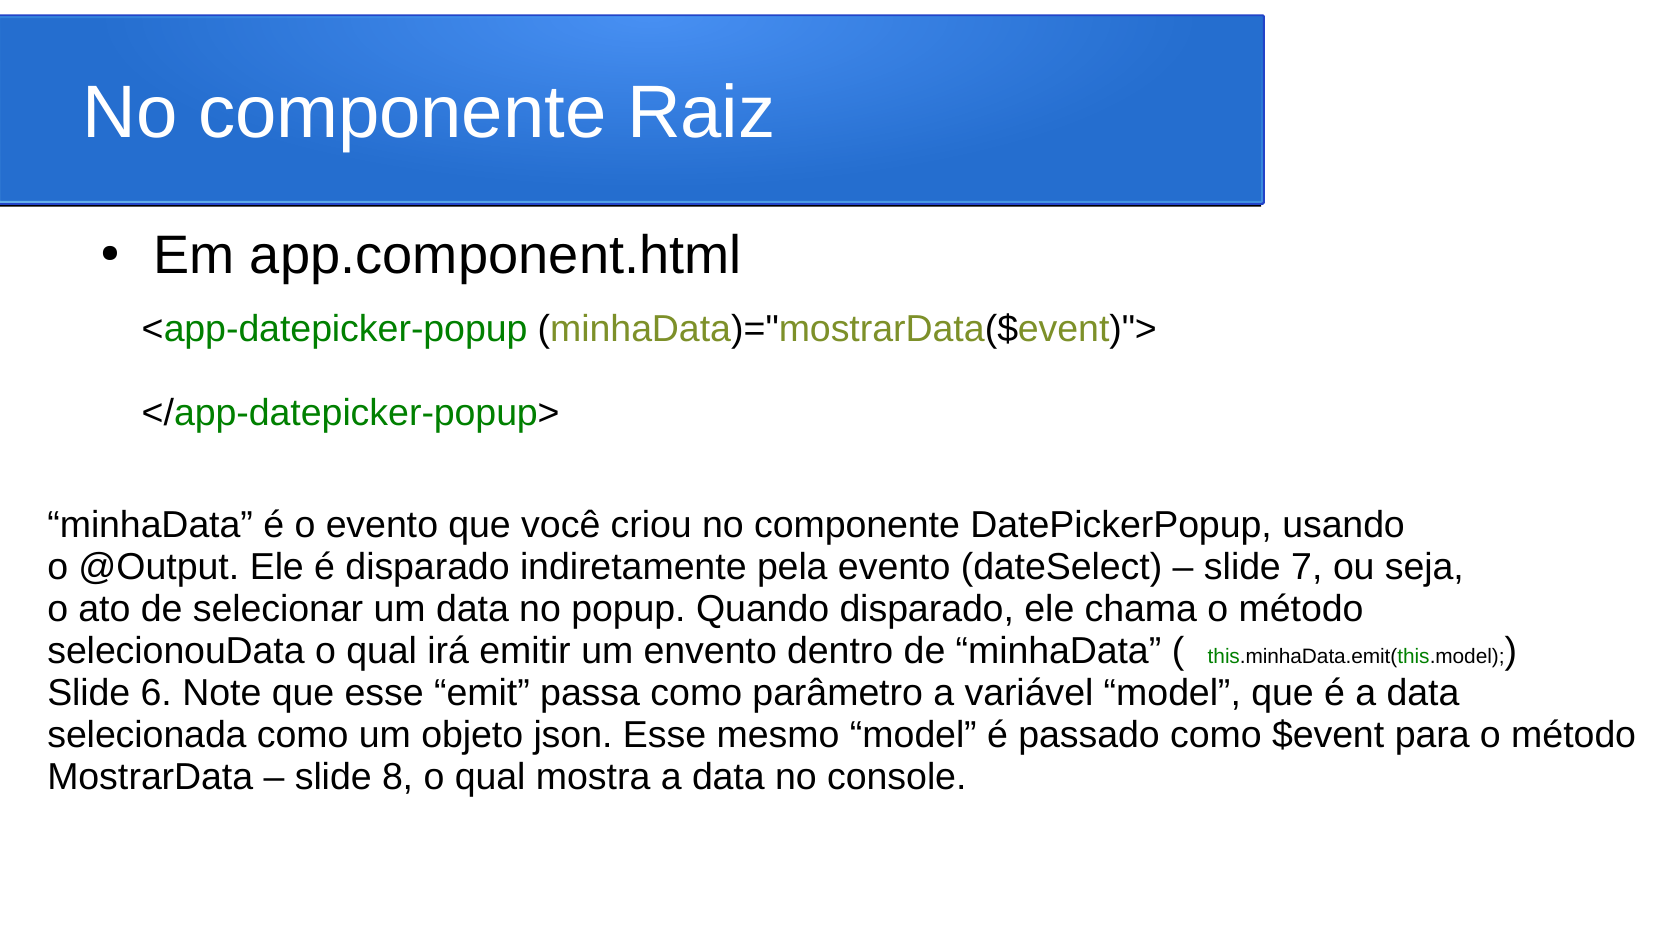

# No componente Raiz
Em app.component.html
<app-datepicker-popup (minhaData)="mostrarData($event)">
</app-datepicker-popup>
“minhaData” é o evento que você criou no componente DatePickerPopup, usando
o @Output. Ele é disparado indiretamente pela evento (dateSelect) – slide 7, ou seja,
o ato de selecionar um data no popup. Quando disparado, ele chama o método
selecionouData o qual irá emitir um envento dentro de “minhaData” ( this.minhaData.emit(this.model);)
Slide 6. Note que esse “emit” passa como parâmetro a variável “model”, que é a data
selecionada como um objeto json. Esse mesmo “model” é passado como $event para o método
MostrarData – slide 8, o qual mostra a data no console.